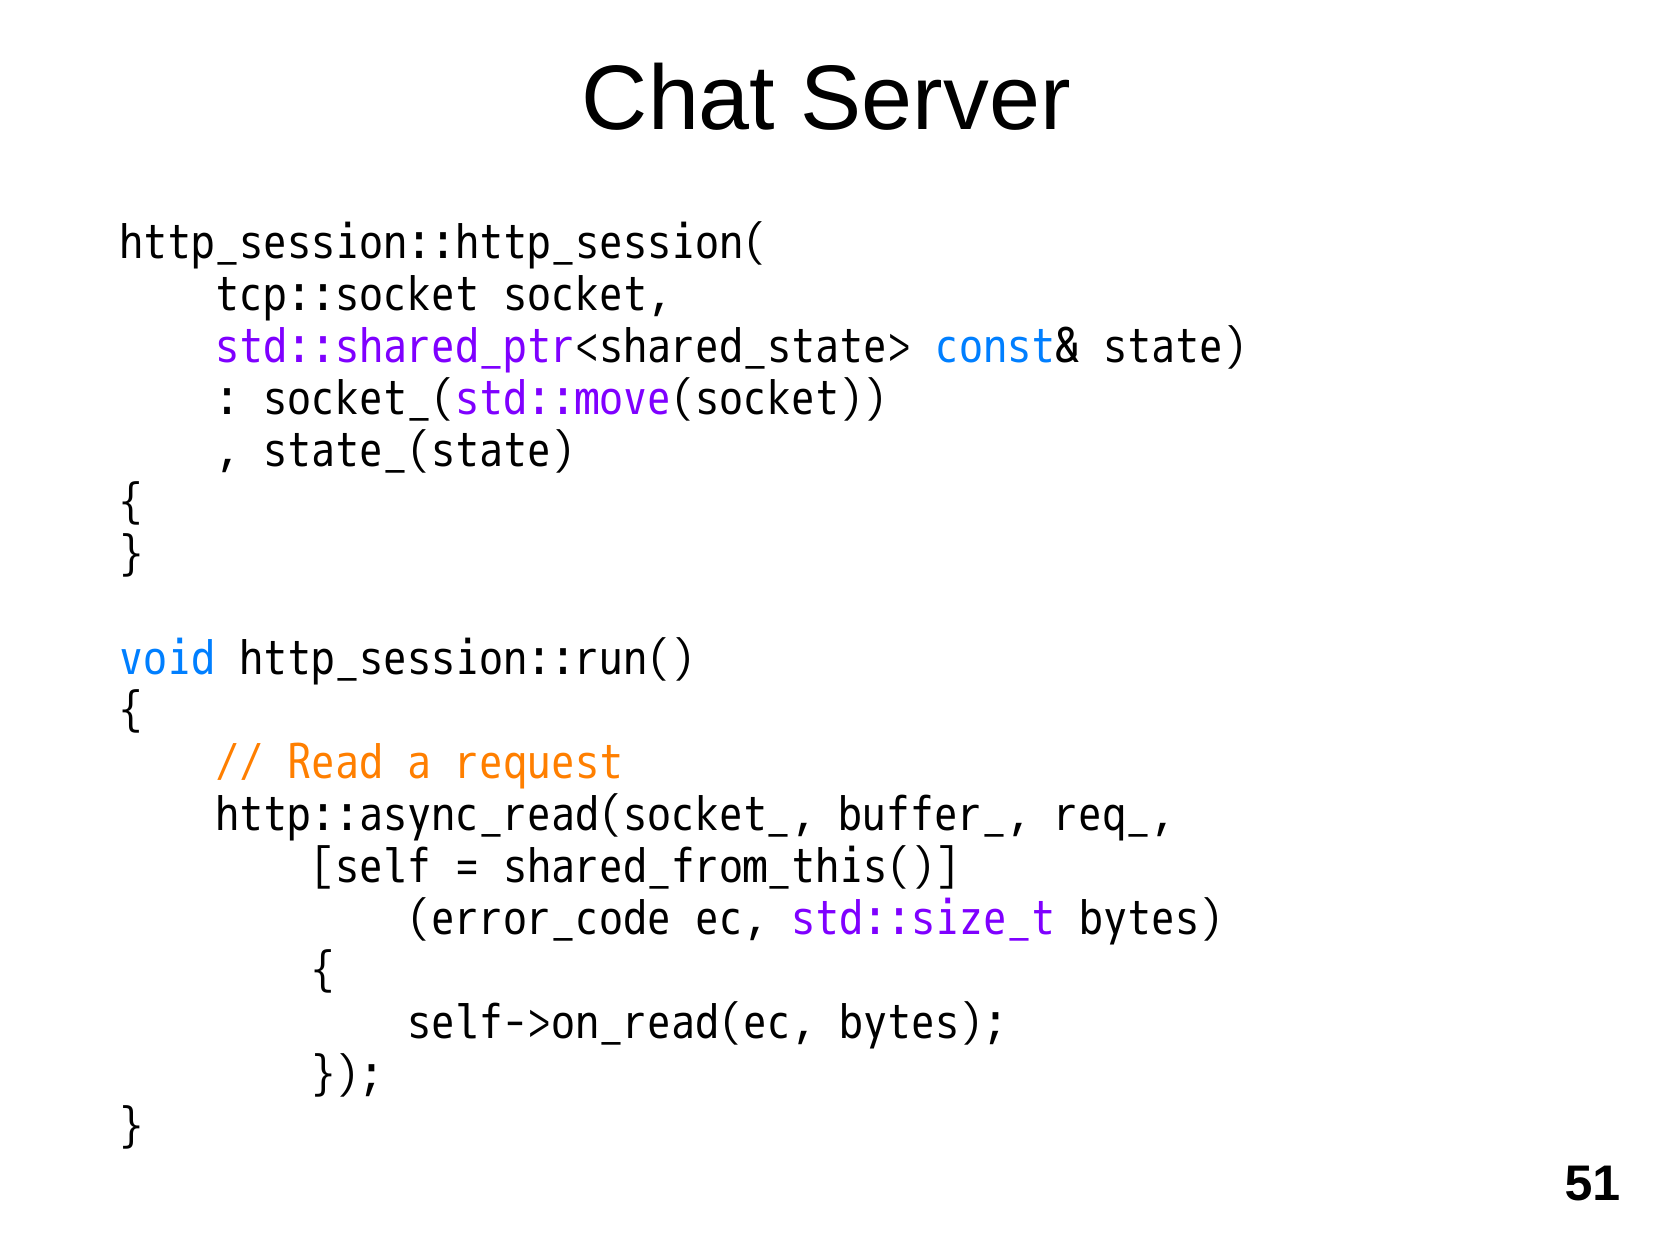

# Chat Server
http_session::http_session(
 tcp::socket socket,
 std::shared_ptr<shared_state> const& state)
 : socket_(std::move(socket))
 , state_(state)
{
}
void http_session::run()
{
 // Read a request
 http::async_read(socket_, buffer_, req_,
 [self = shared_from_this()]
 (error_code ec, std::size_t bytes)
 {
 self->on_read(ec, bytes);
 });
}
51